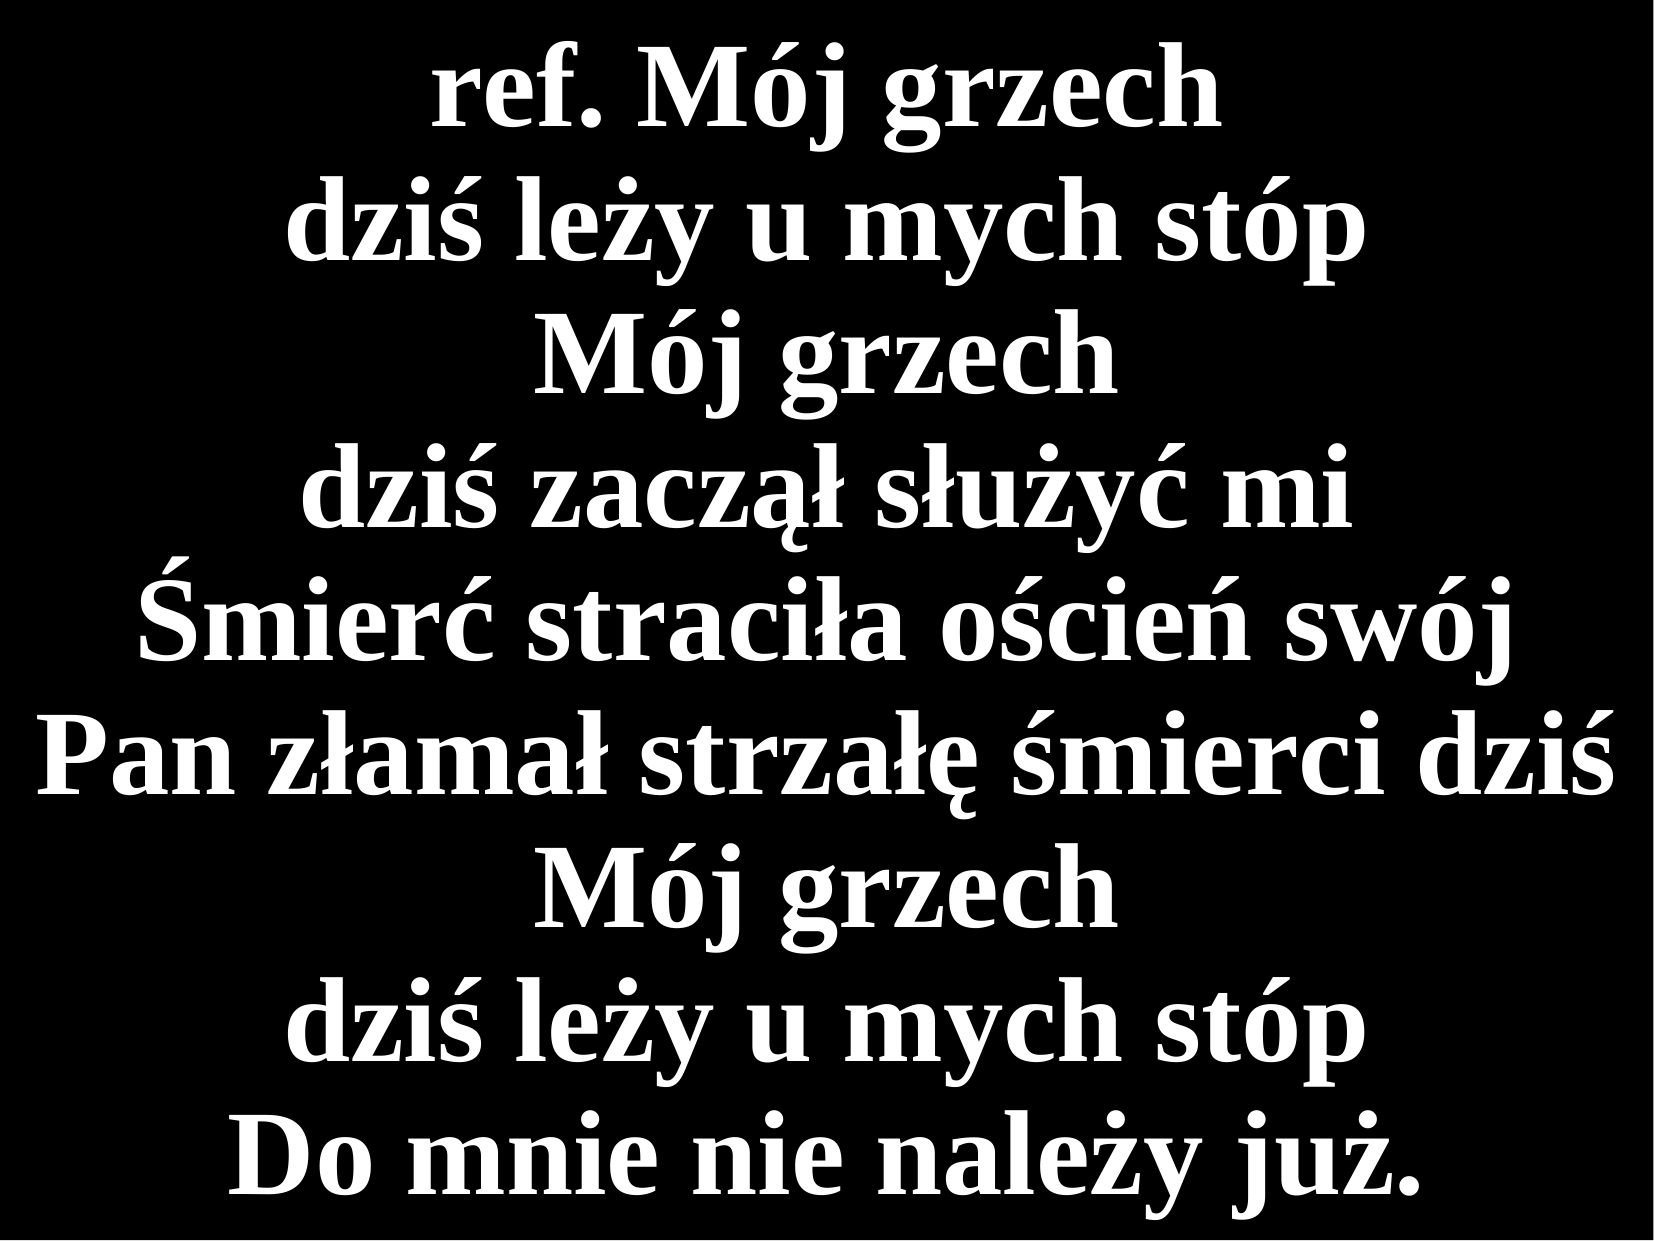

# ref. Mój grzech dziś leży u mych stóp Mój grzech dziś zaczął służyć mi Śmierć straciła oścień swój Pan złamał strzałę śmierci dziś Mój grzech dziś leży u mych stóp Do mnie nie należy już.